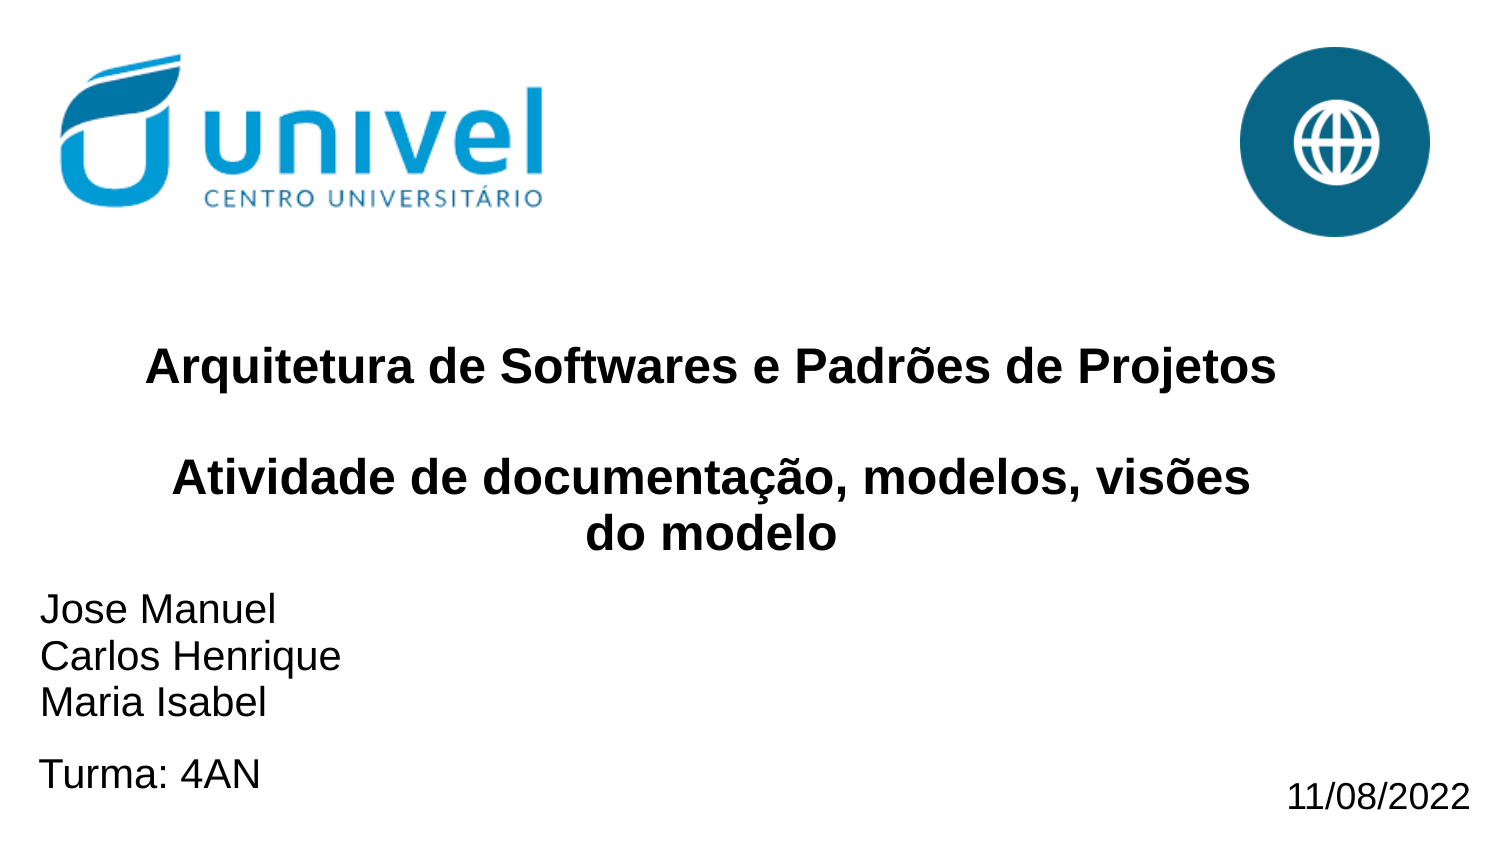

Arquitetura de Softwares e Padrões de Projetos
Atividade de documentação, modelos, visões do modelo
Jose Manuel
Carlos Henrique
Maria Isabel
Turma: 4AN
11/08/2022